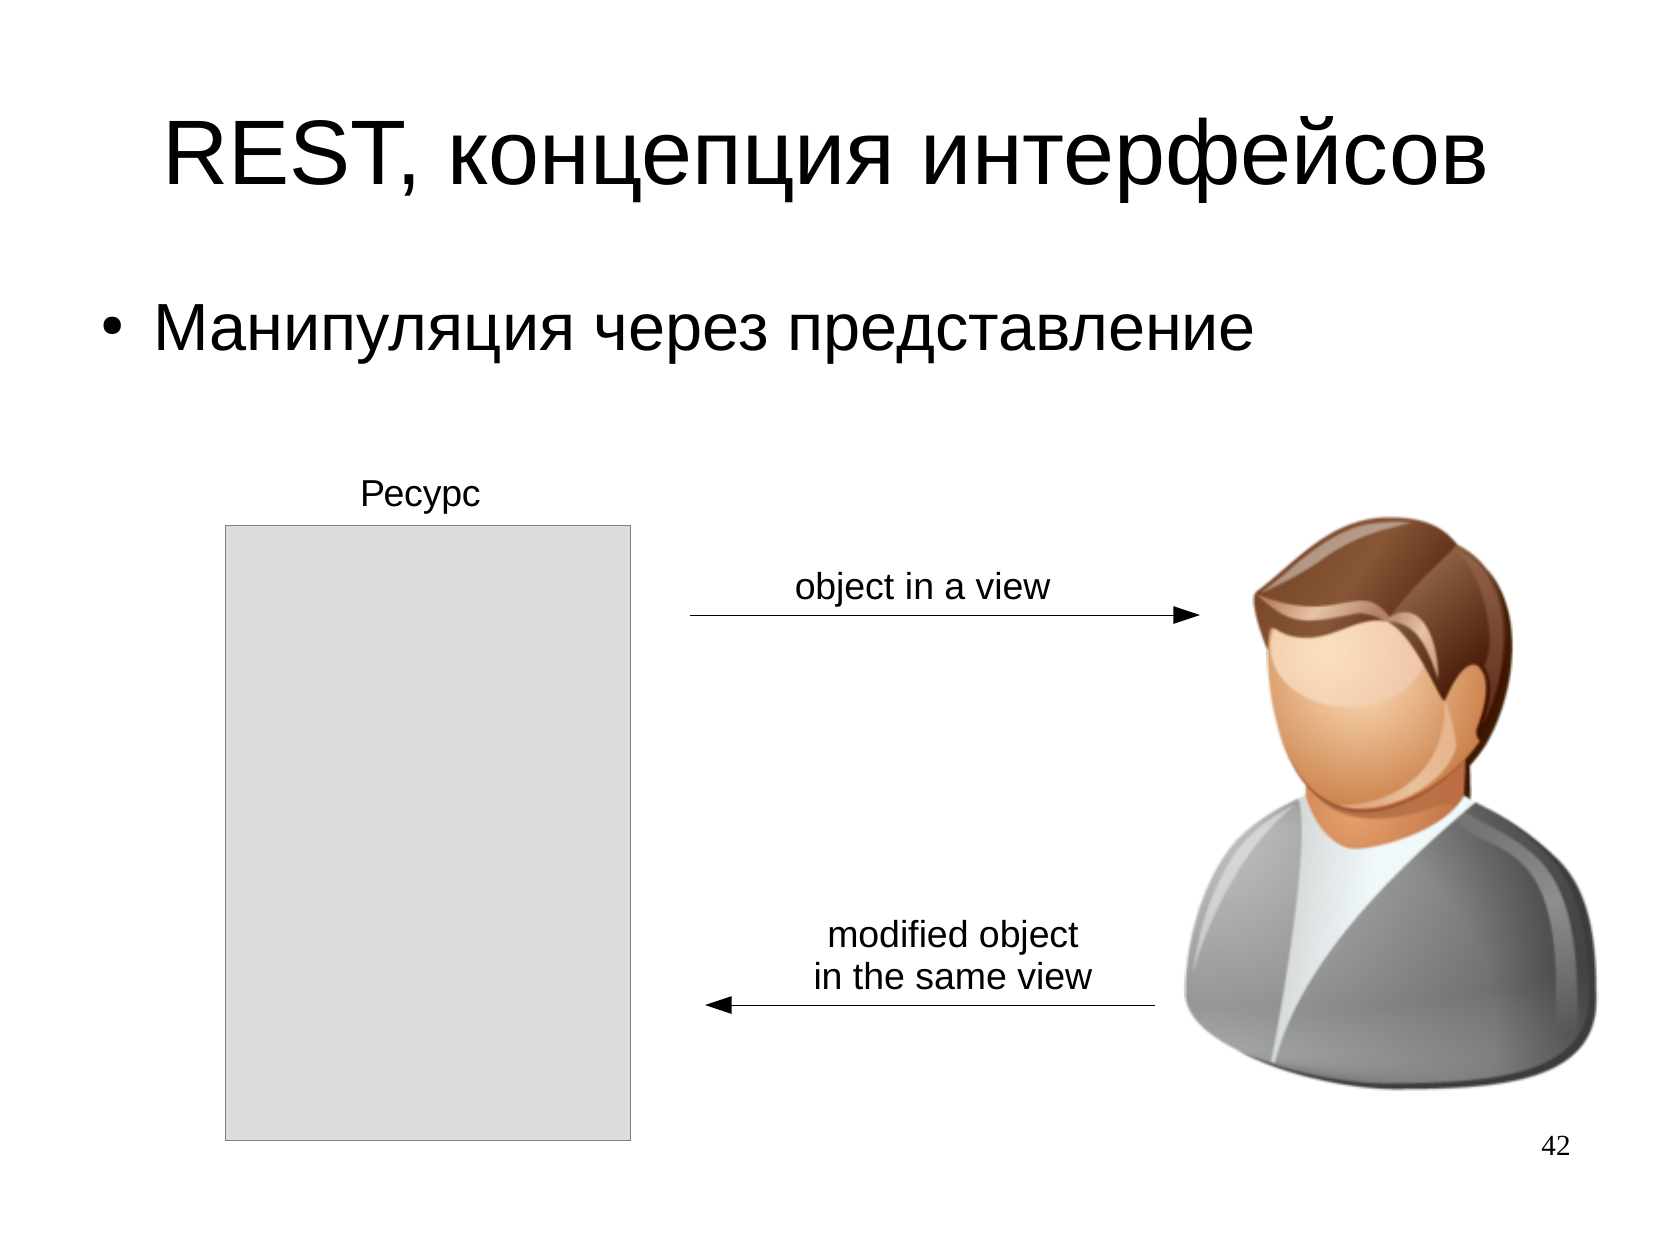

# REST, концепция интерфейсов
Манипуляция через представление
Ресурс
object in a view
modified object
in the same view
42